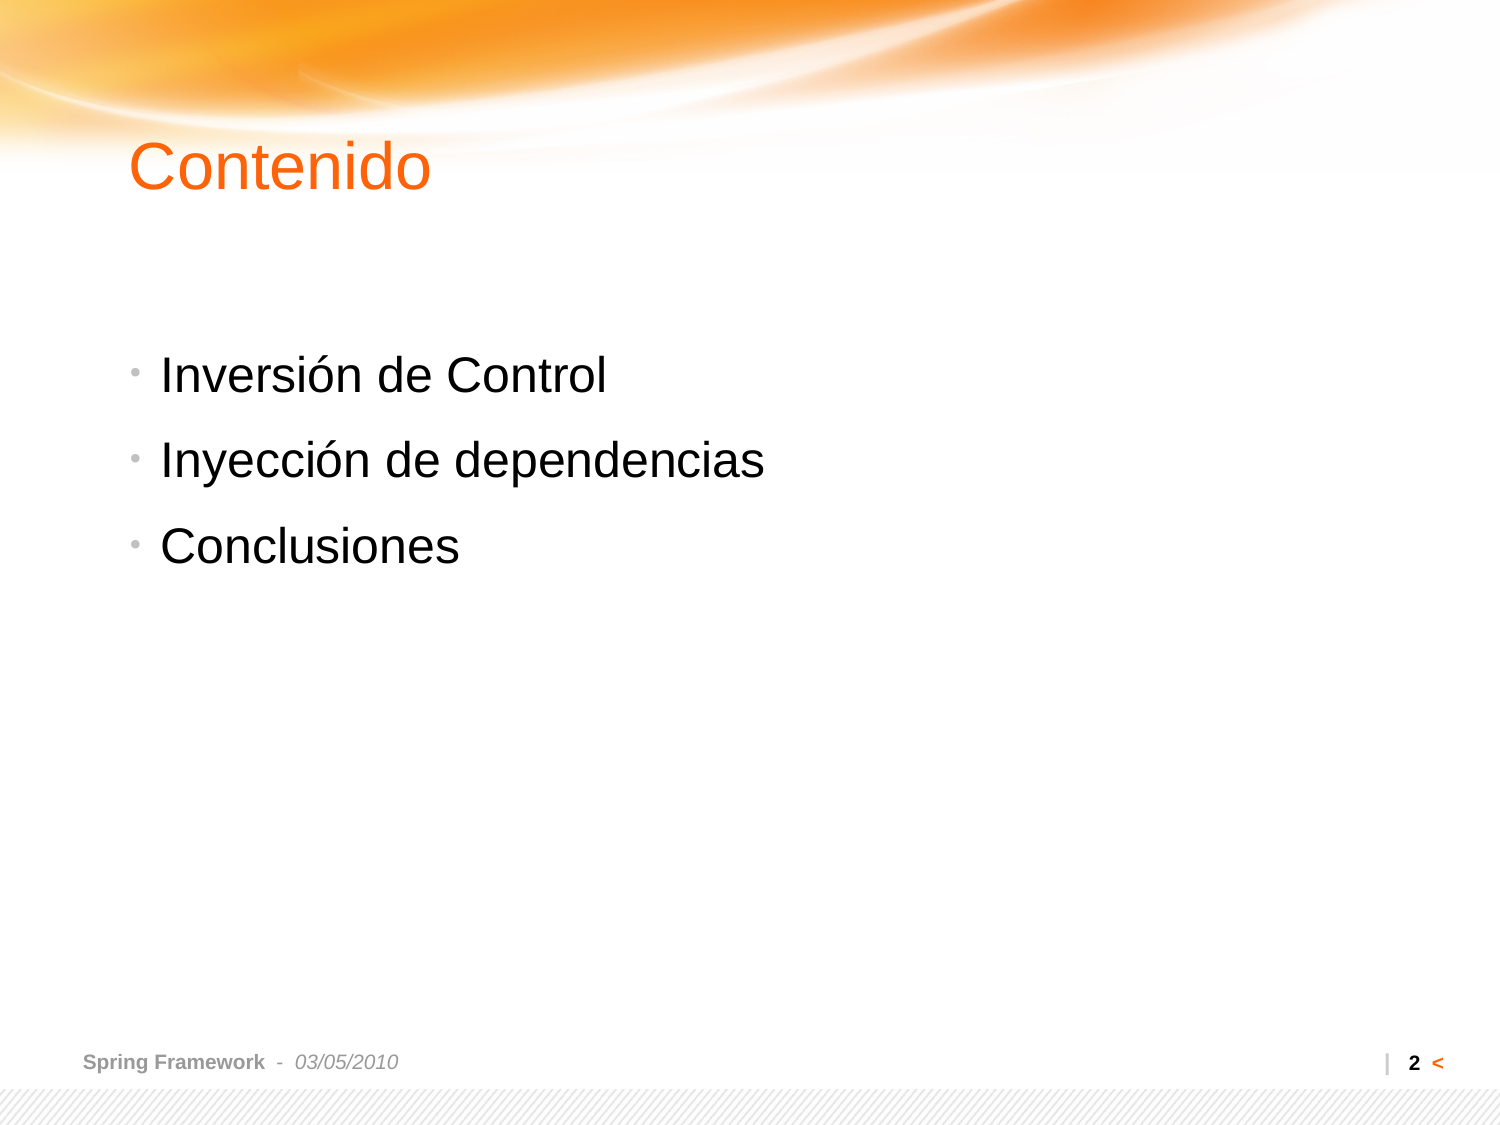

# Contenido
Inversión de Control
Inyección de dependencias
Conclusiones